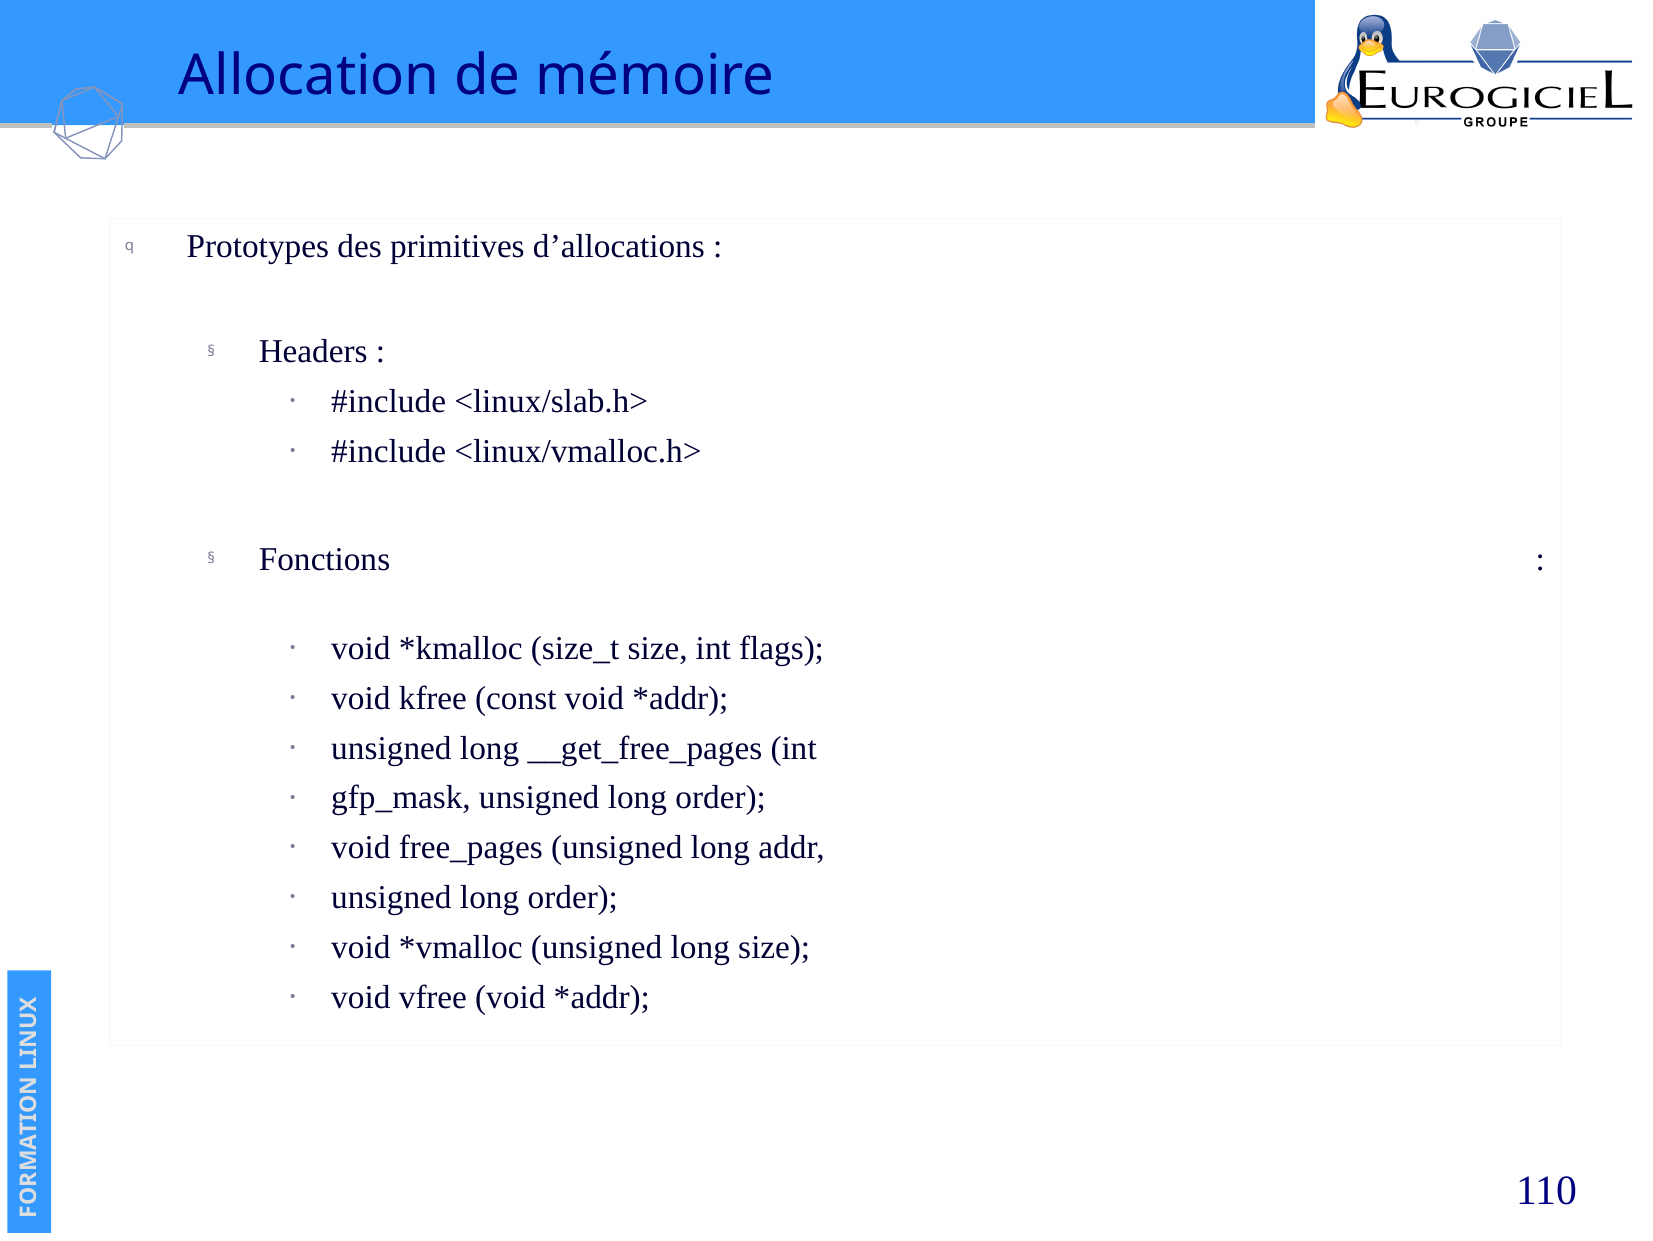

# Allocation de mémoire
Prototypes des primitives d’allocations :
Headers :
#include <linux/slab.h>
#include <linux/vmalloc.h>
Fonctions :
void *kmalloc (size_t size, int flags);
void kfree (const void *addr);
unsigned long __get_free_pages (int
gfp_mask, unsigned long order);
void free_pages (unsigned long addr,
unsigned long order);
void *vmalloc (unsigned long size);
void vfree (void *addr);